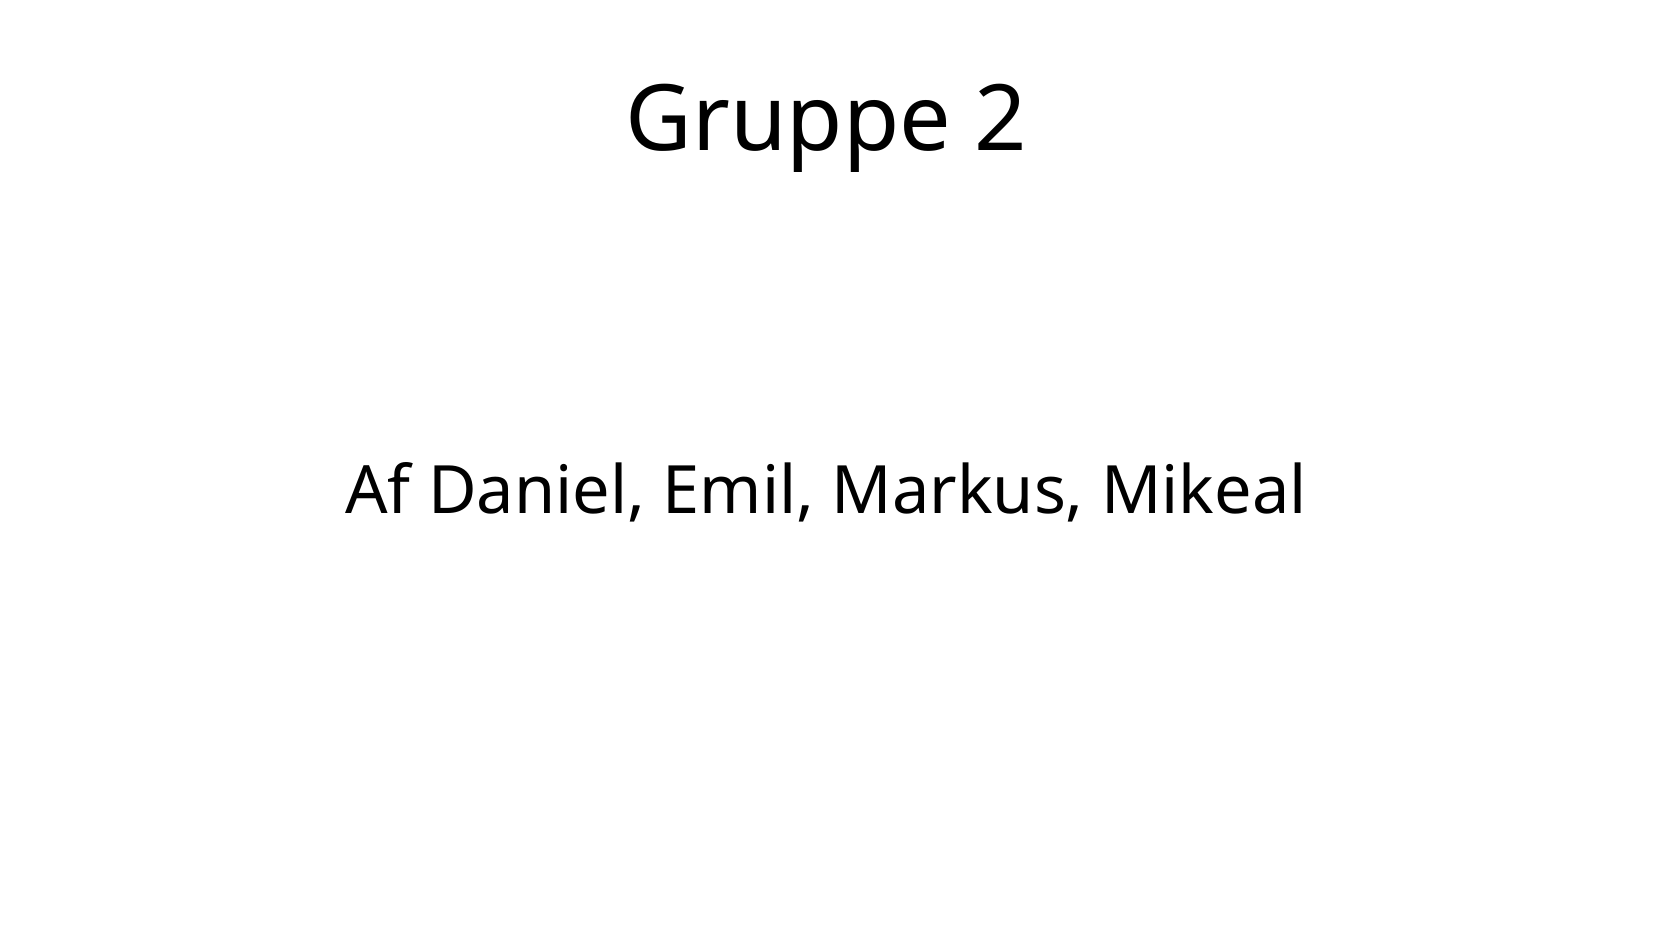

# Gruppe 2
Af Daniel, Emil, Markus, Mikeal